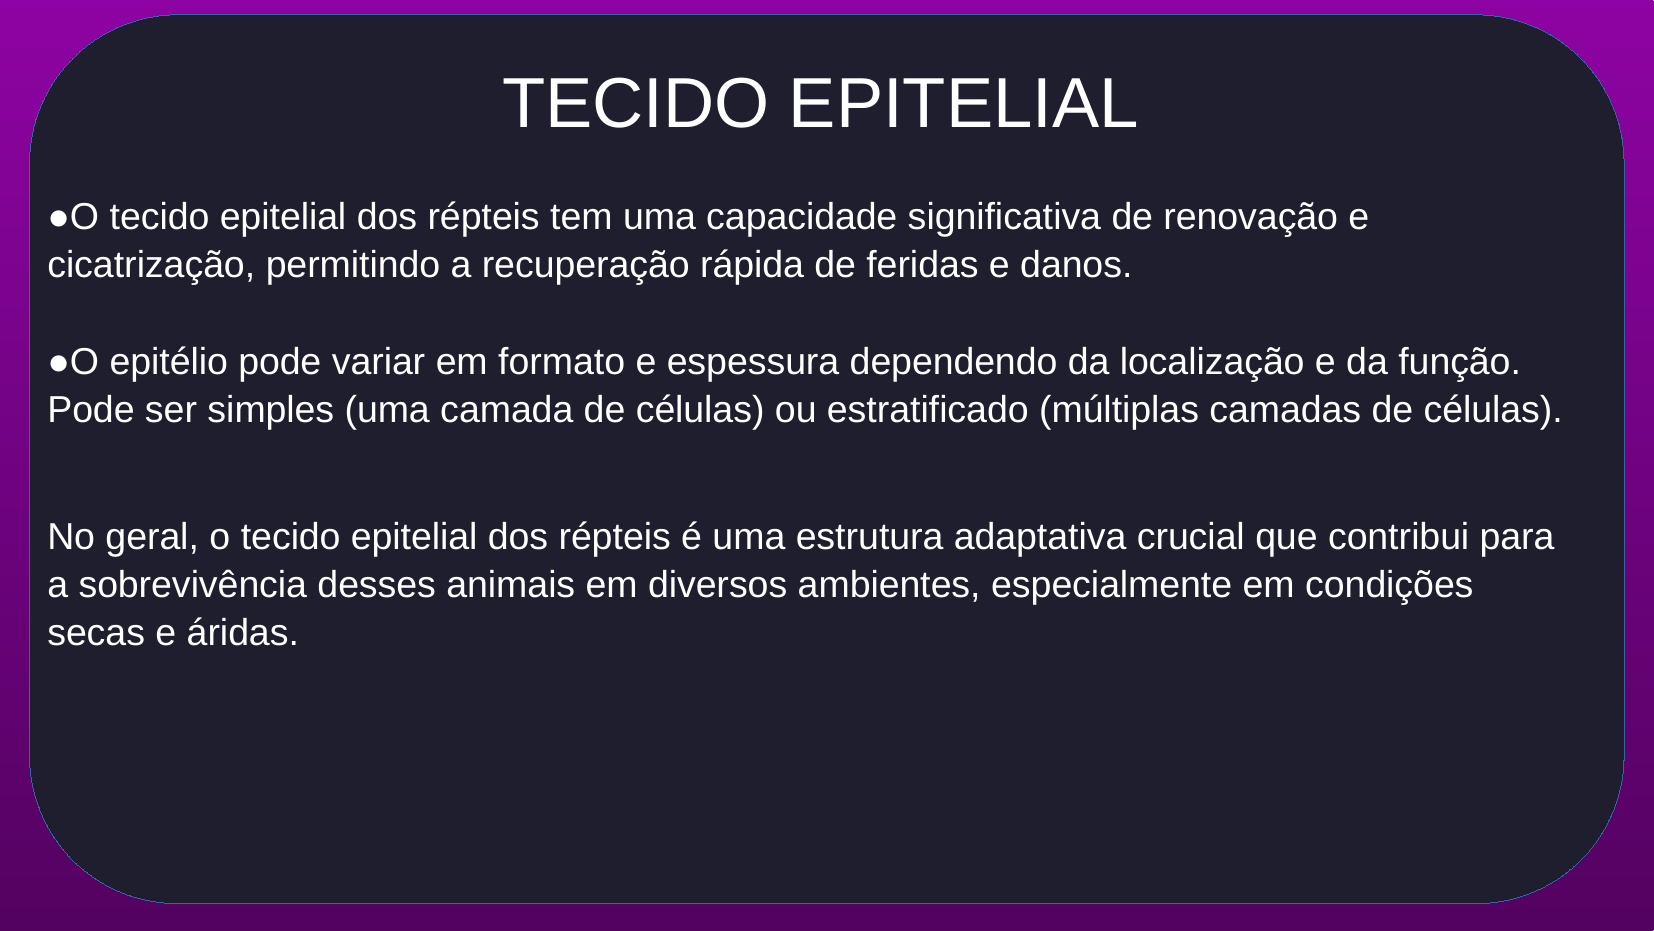

# TECIDO EPITELIAL
●O tecido epitelial dos répteis tem uma capacidade significativa de renovação e cicatrização, permitindo a recuperação rápida de feridas e danos.
●O epitélio pode variar em formato e espessura dependendo da localização e da função. Pode ser simples (uma camada de células) ou estratificado (múltiplas camadas de células).
No geral, o tecido epitelial dos répteis é uma estrutura adaptativa crucial que contribui para a sobrevivência desses animais em diversos ambientes, especialmente em condições secas e áridas.